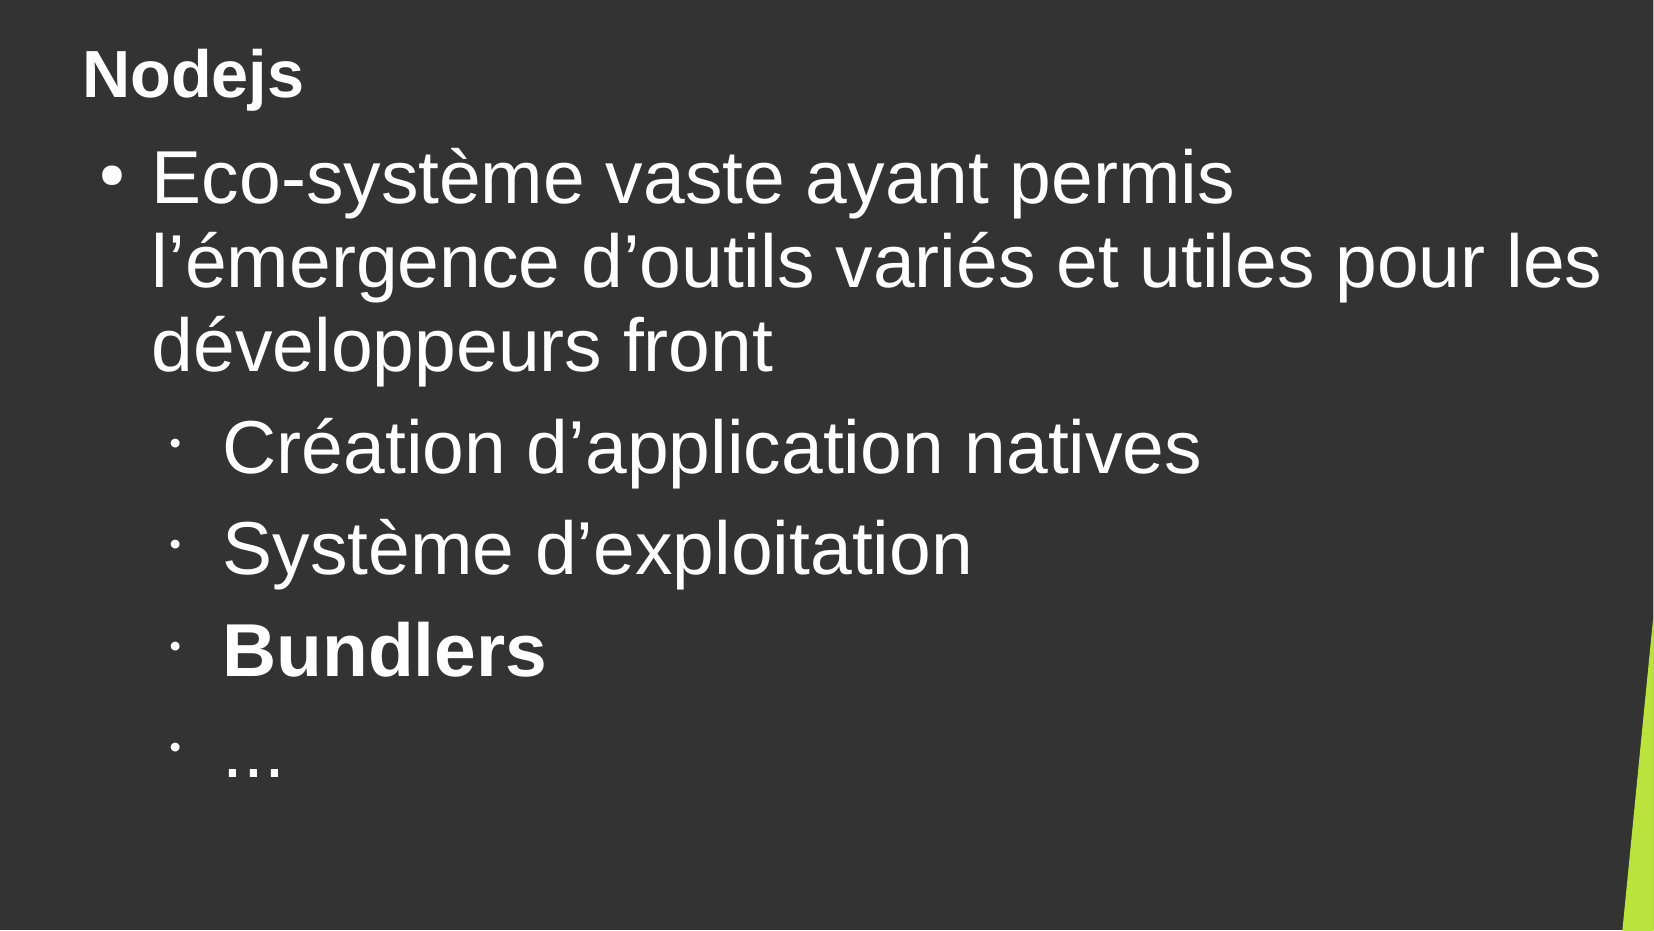

# Nodejs
Eco-système vaste ayant permis l’émergence d’outils variés et utiles pour les développeurs front
Création d’application natives
Système d’exploitation
Bundlers
...